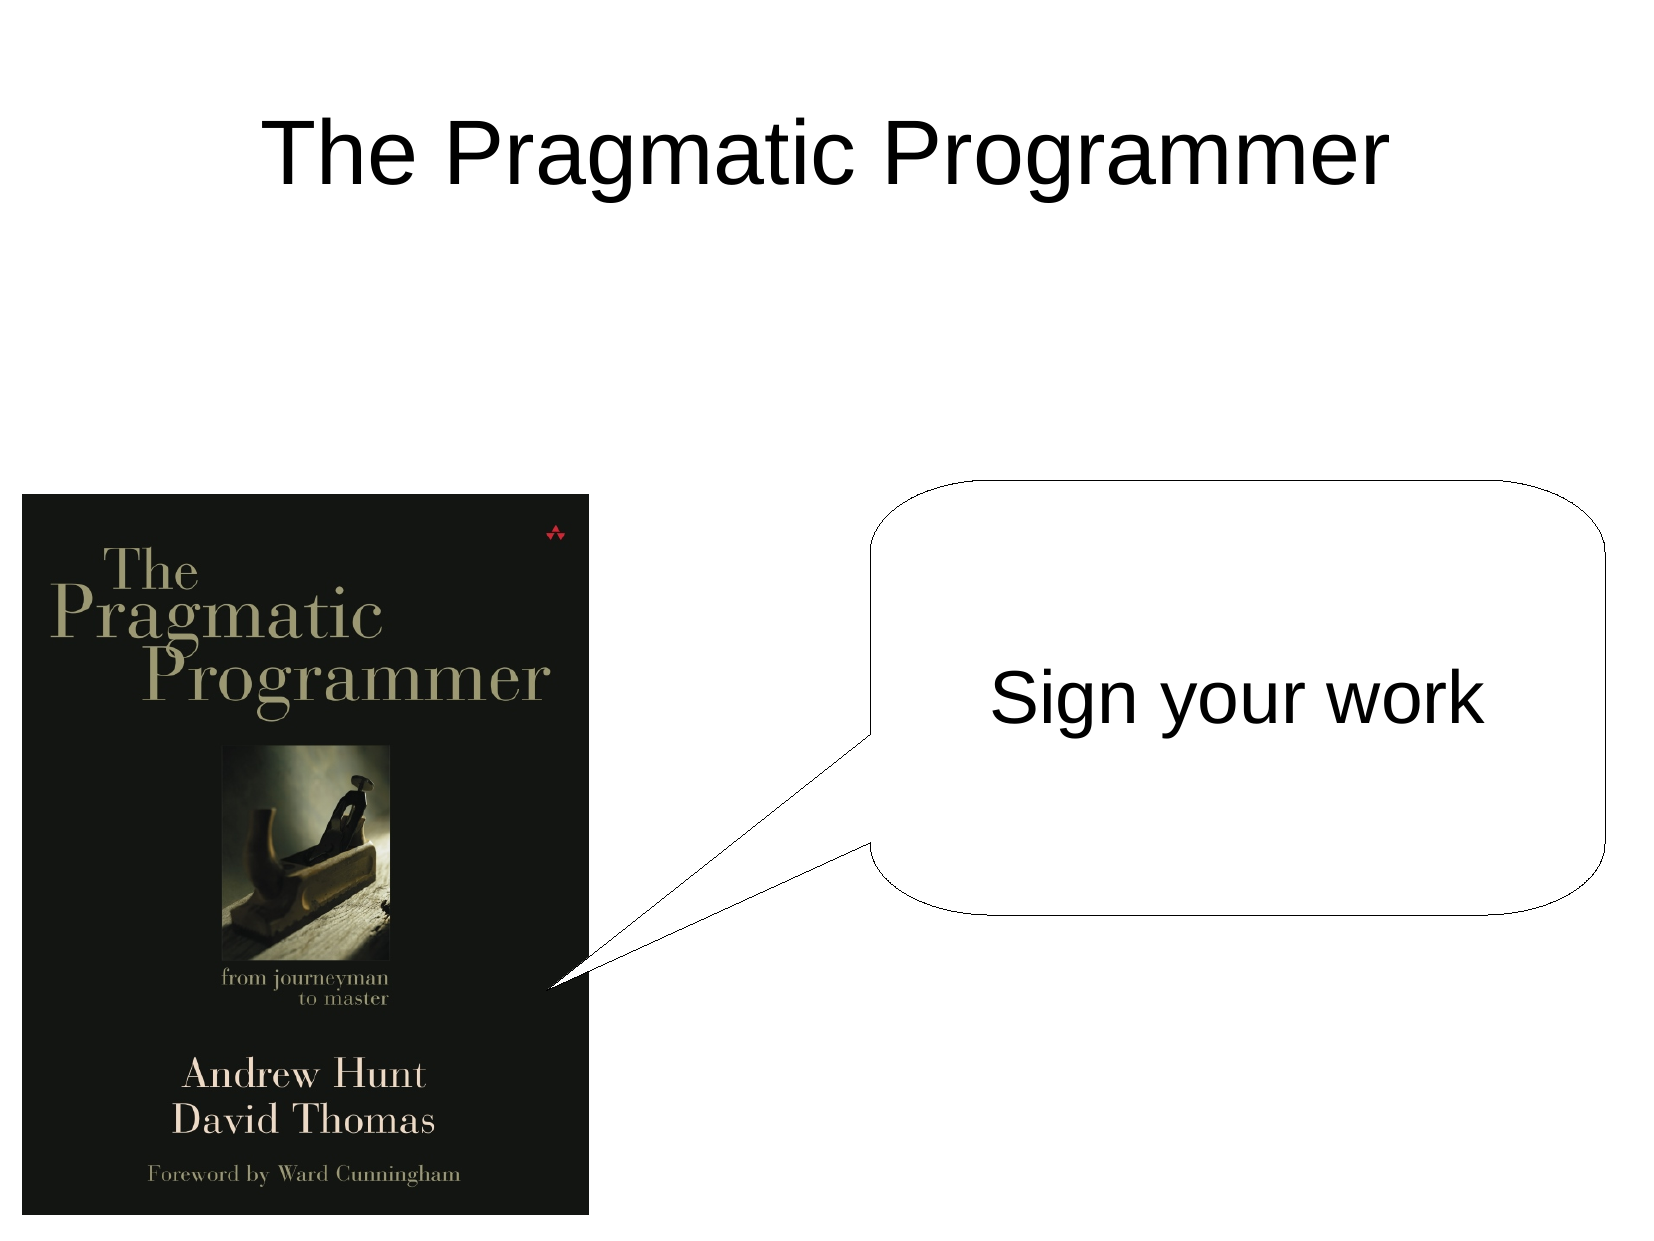

# The Pragmatic Programmer
Sign your work